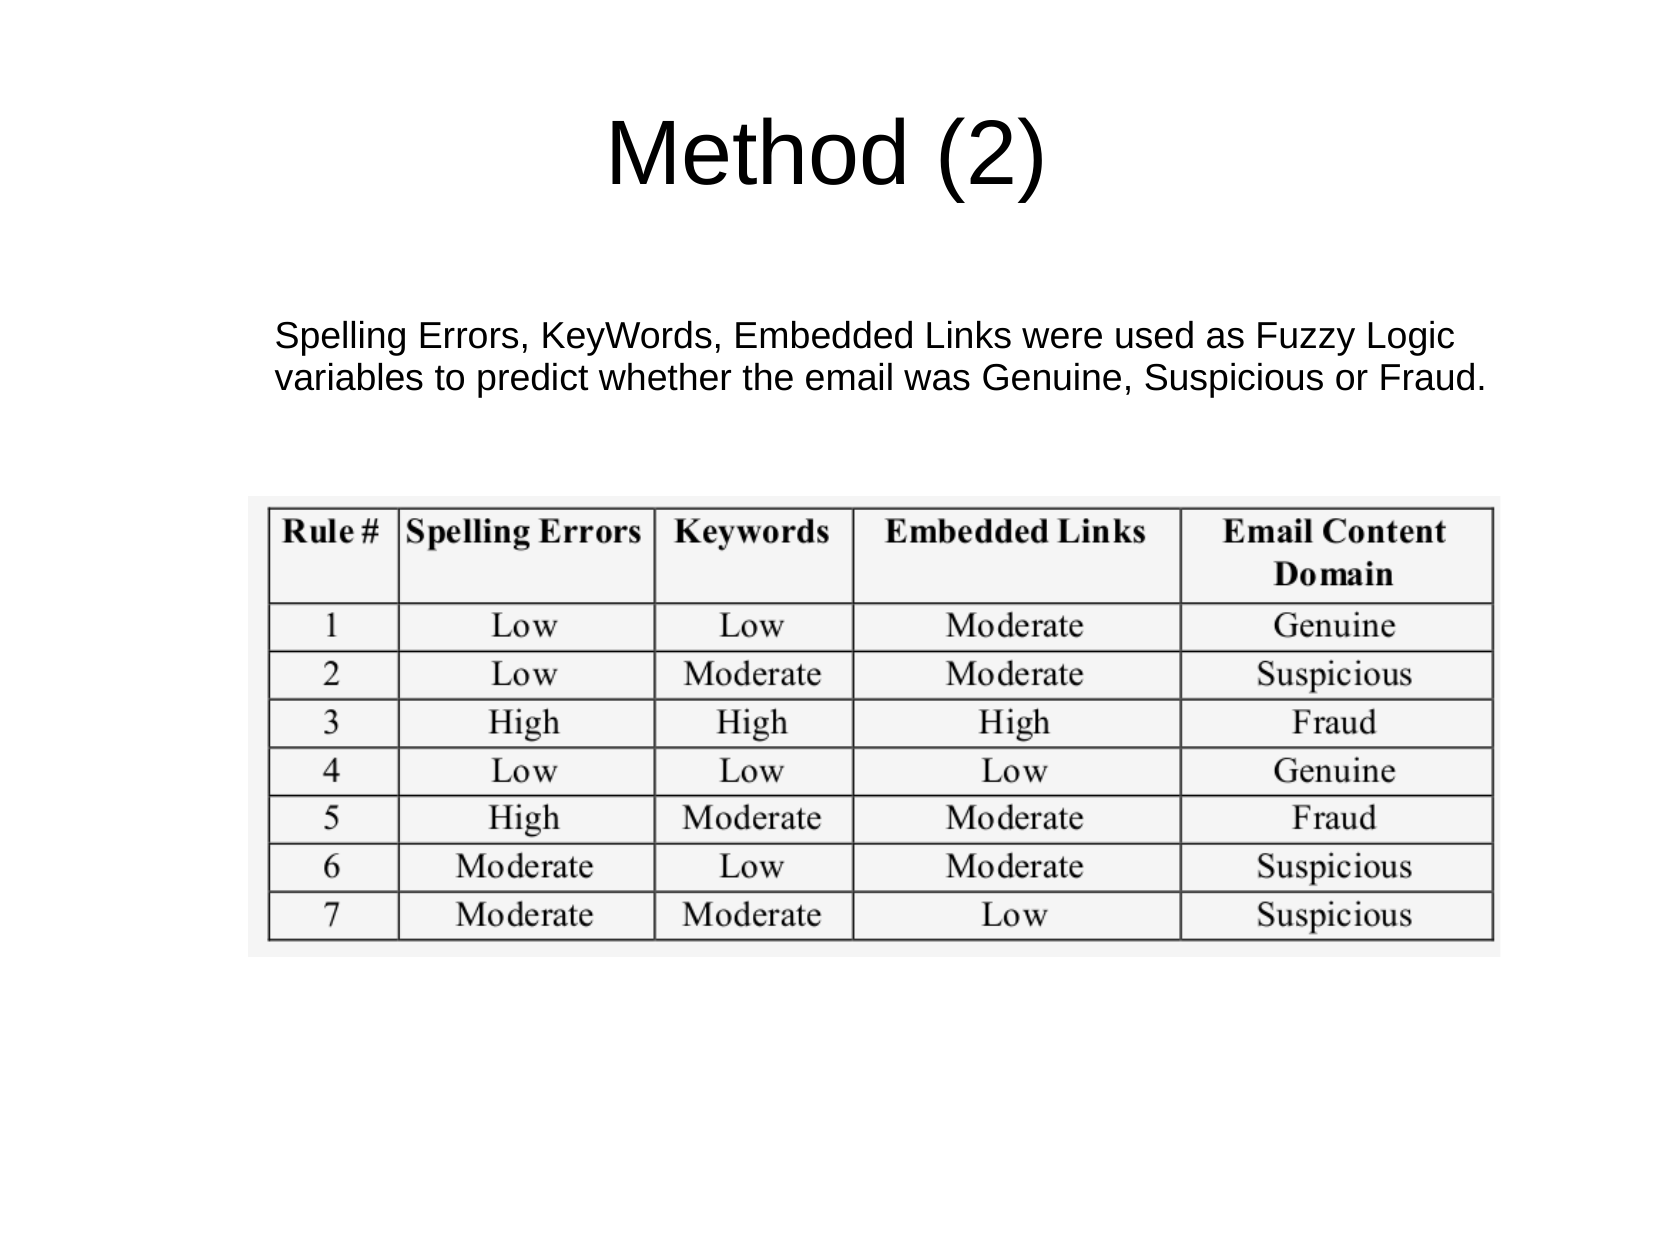

# Method (2)
Spelling Errors, KeyWords, Embedded Links were used as Fuzzy Logic
variables to predict whether the email was Genuine, Suspicious or Fraud.